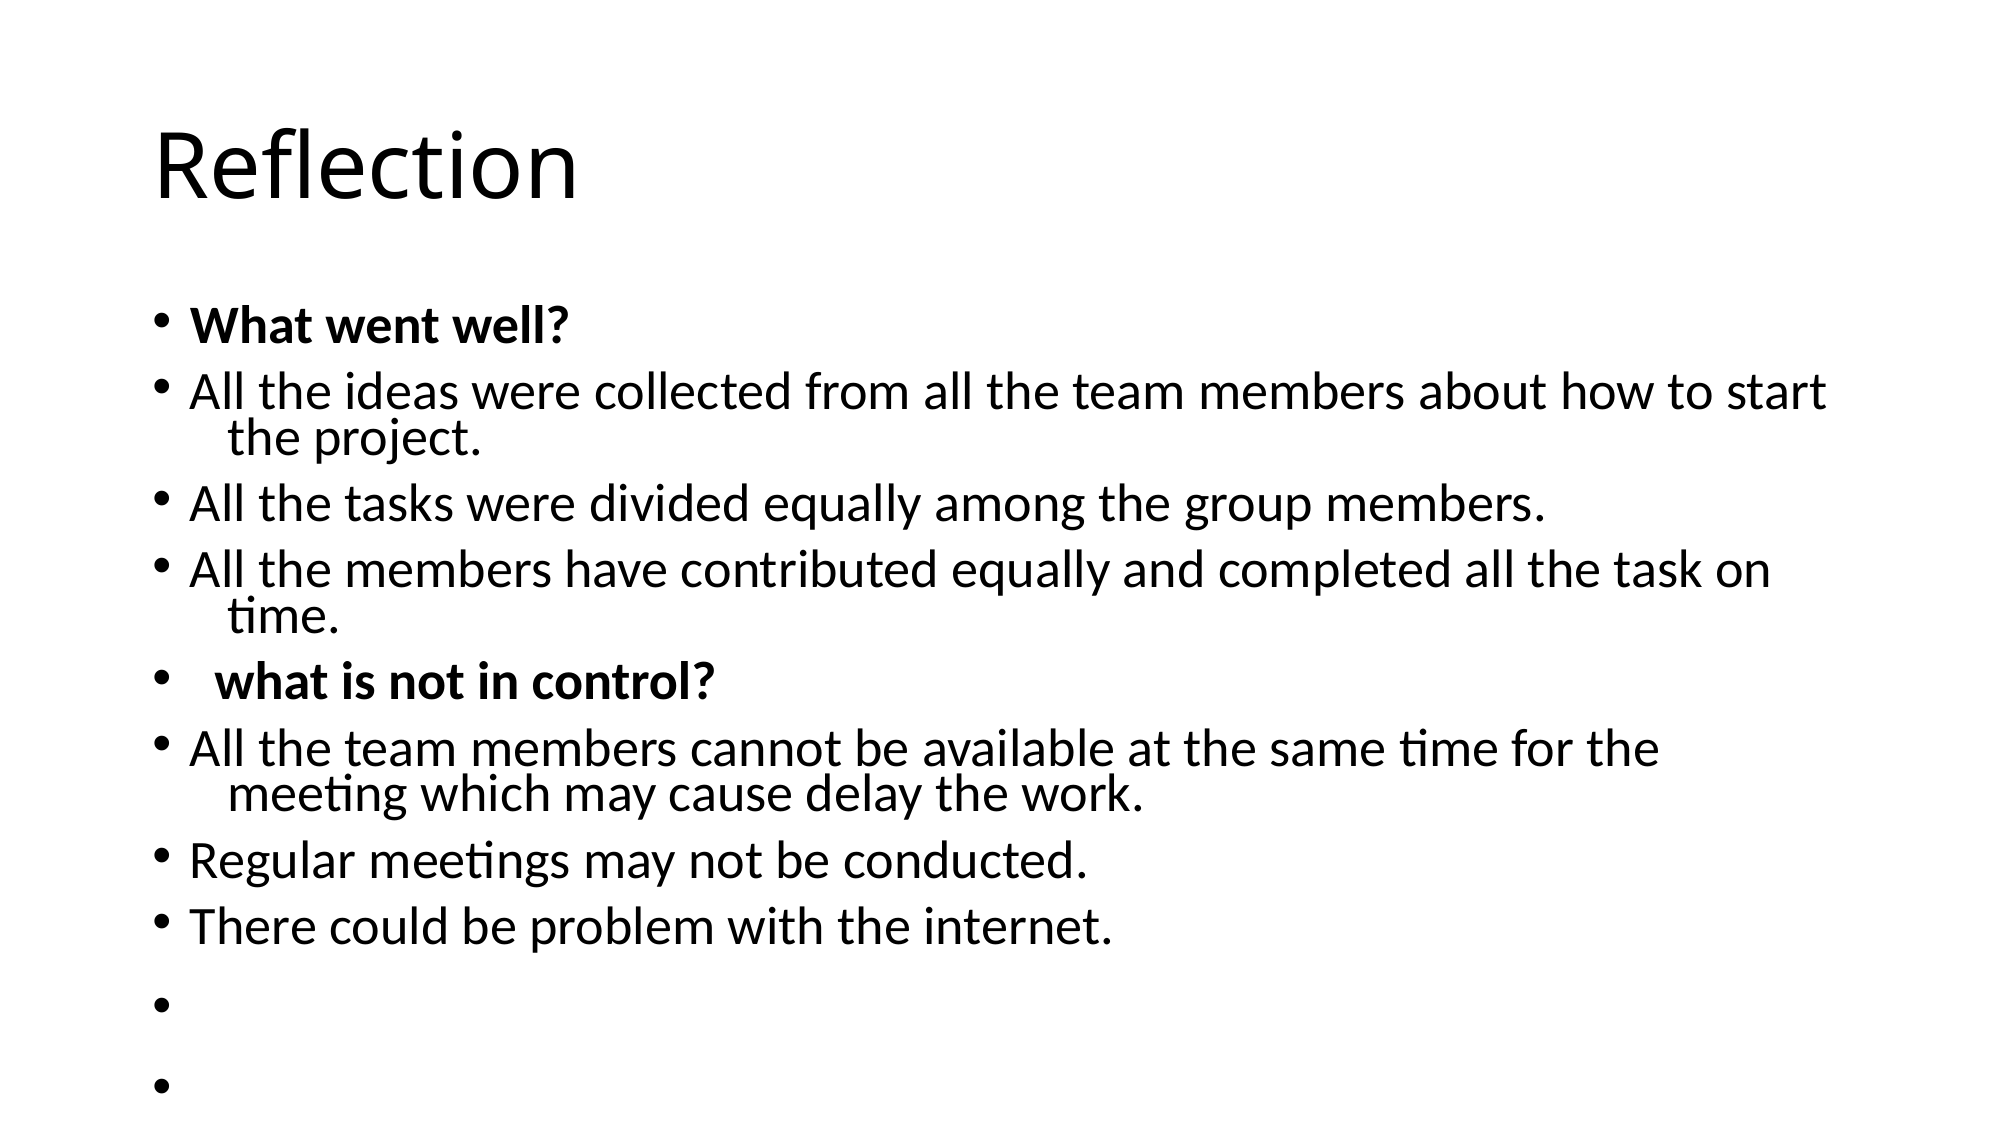

# Reflection
What went well?
All the ideas were collected from all the team members about how to start the project.
All the tasks were divided equally among the group members.
All the members have contributed equally and completed all the task on time.
  what is not in control?
All the team members cannot be available at the same time for the meeting which may cause delay the work.
Regular meetings may not be conducted.
There could be problem with the internet.